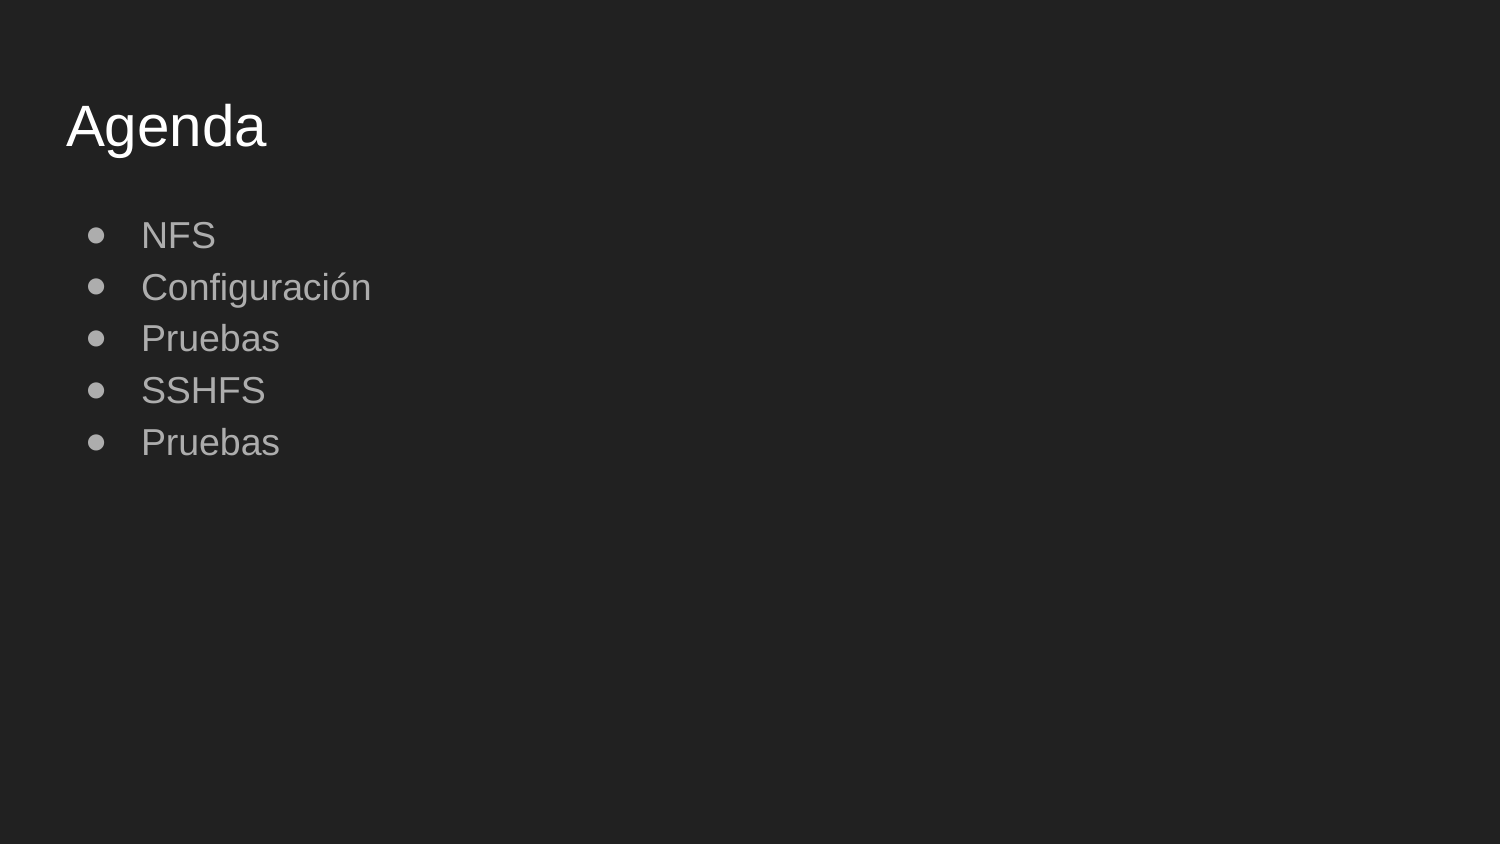

# Agenda
NFS
Configuración
Pruebas
SSHFS
Pruebas